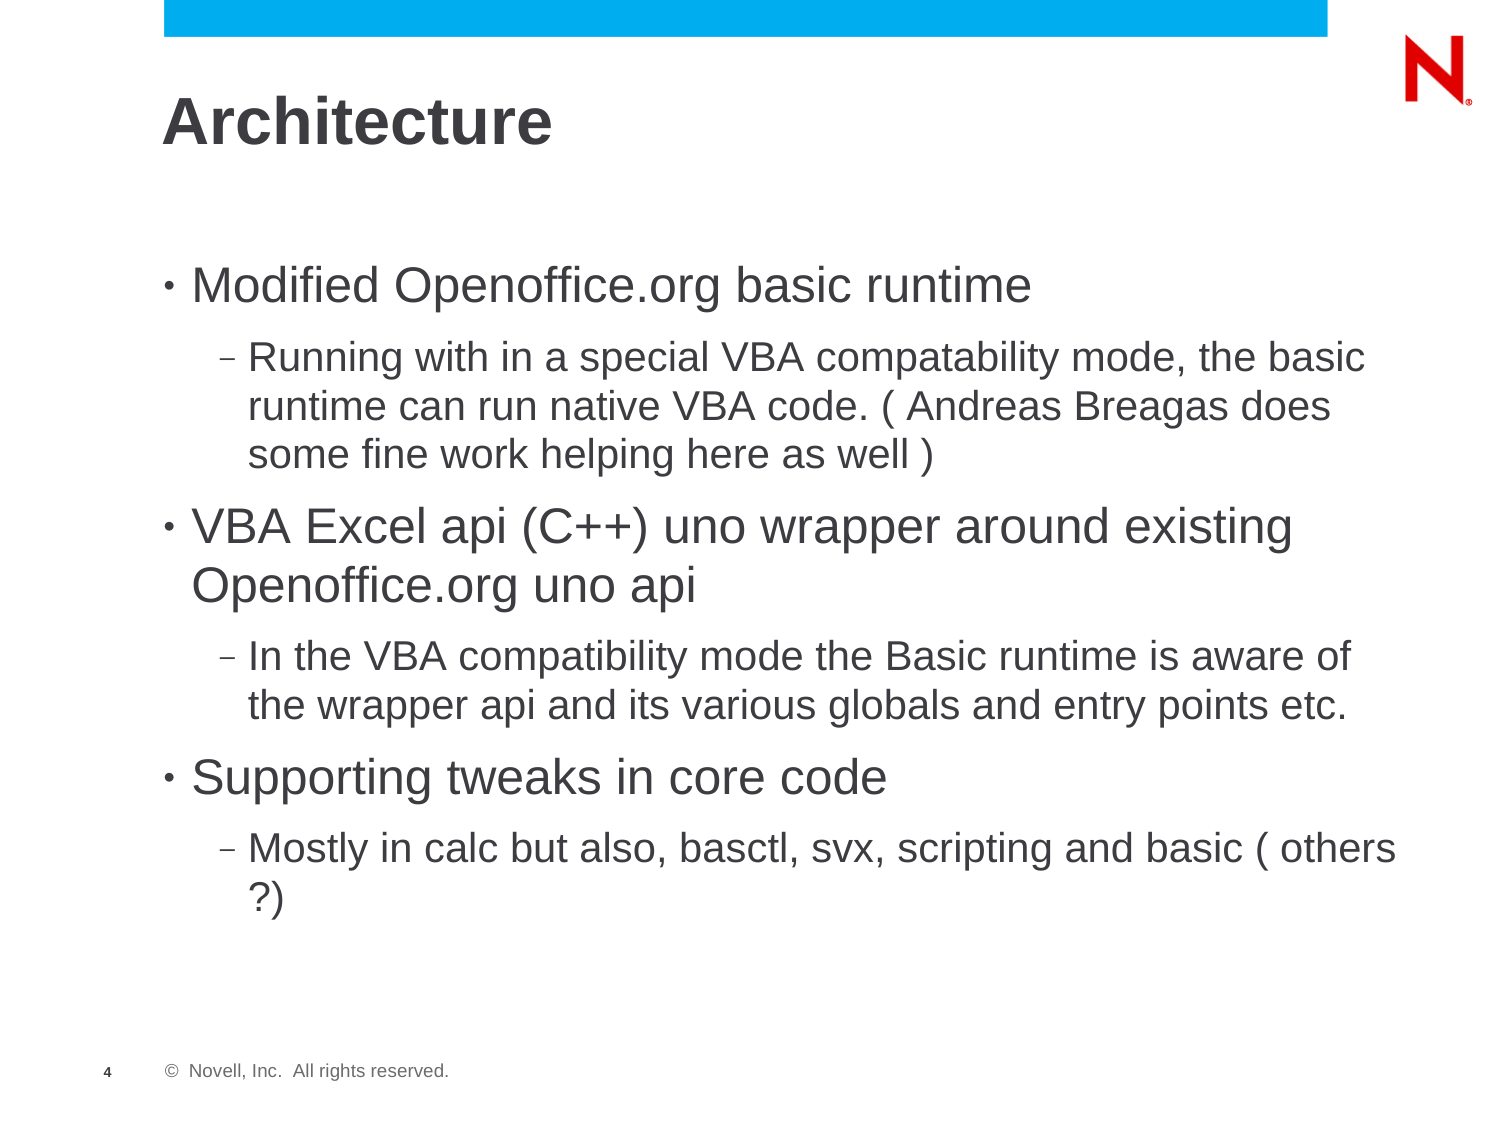

# Architecture
Modified Openoffice.org basic runtime
Running with in a special VBA compatability mode, the basic runtime can run native VBA code. ( Andreas Breagas does some fine work helping here as well )
VBA Excel api (C++) uno wrapper around existing Openoffice.org uno api
In the VBA compatibility mode the Basic runtime is aware of the wrapper api and its various globals and entry points etc.
Supporting tweaks in core code
Mostly in calc but also, basctl, svx, scripting and basic ( others ?)